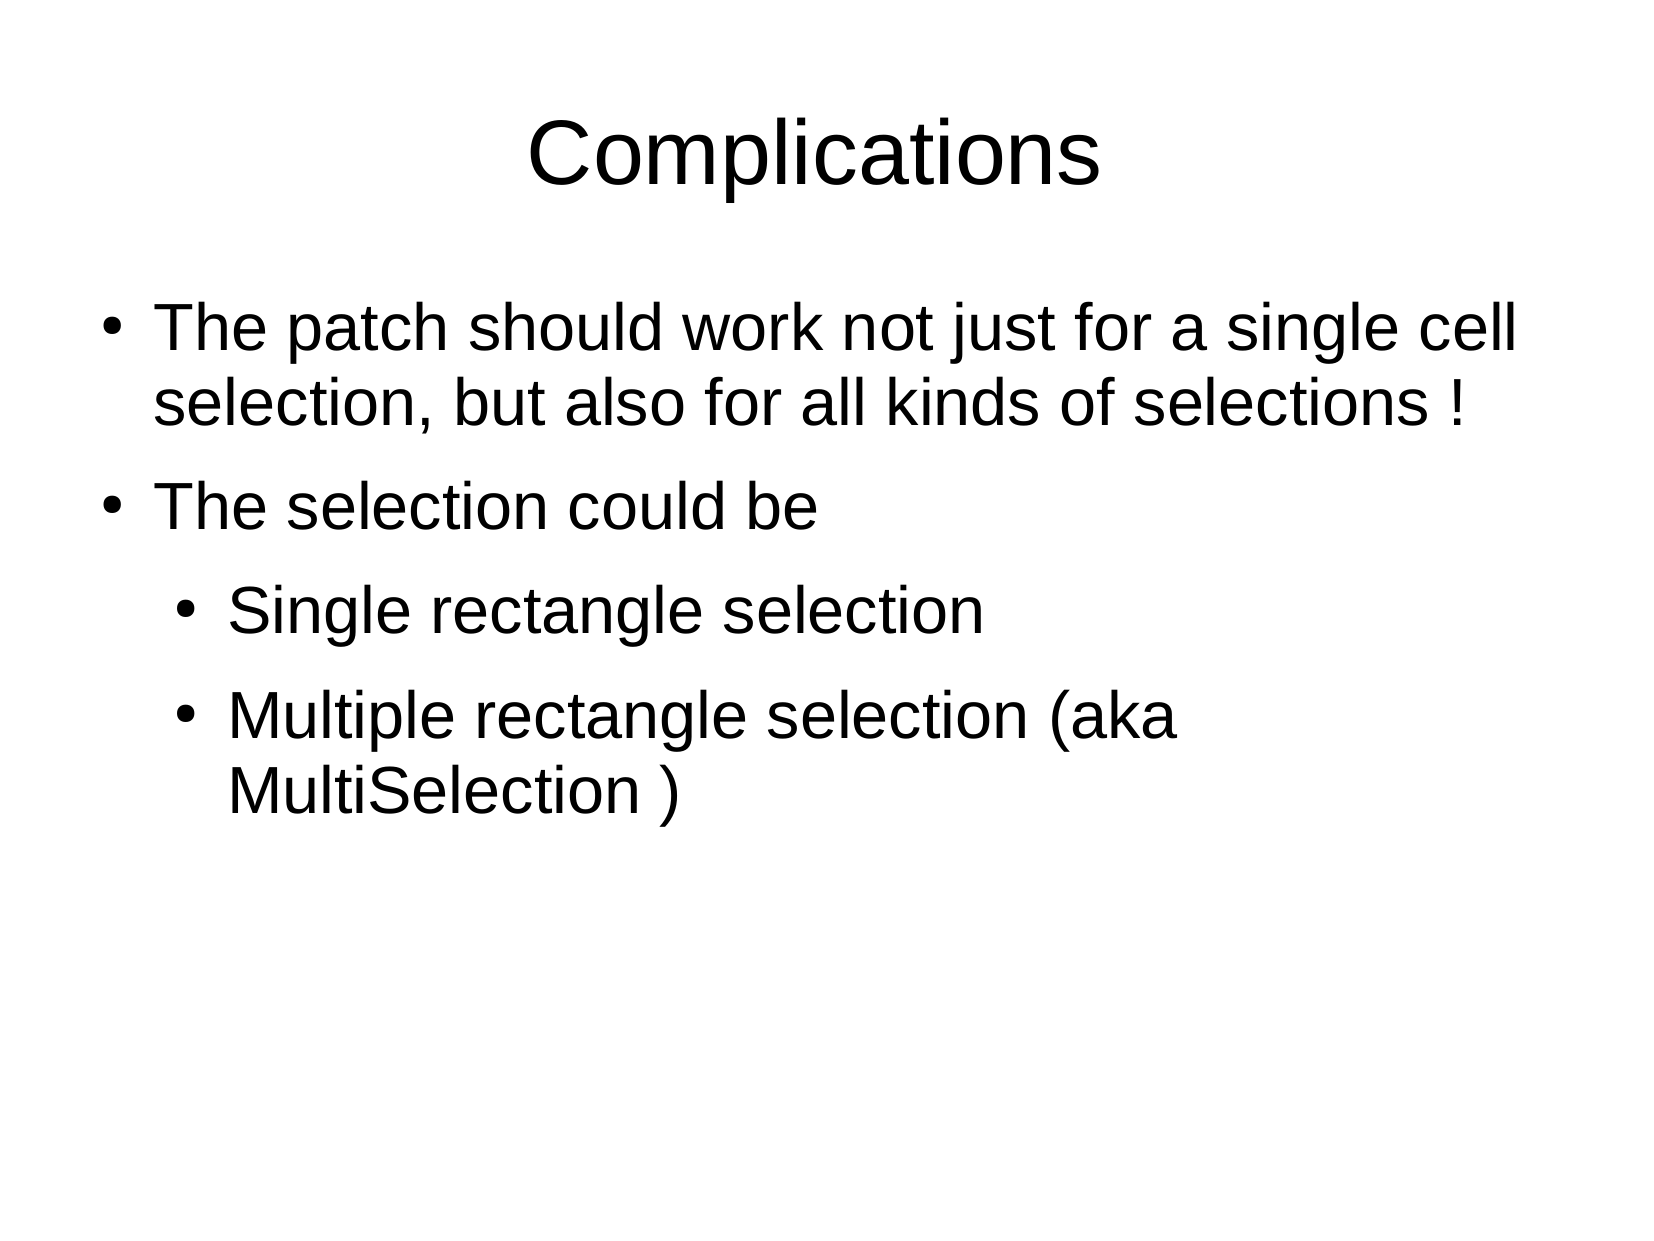

# Complications
The patch should work not just for a single cell selection, but also for all kinds of selections !
The selection could be
Single rectangle selection
Multiple rectangle selection (aka MultiSelection )